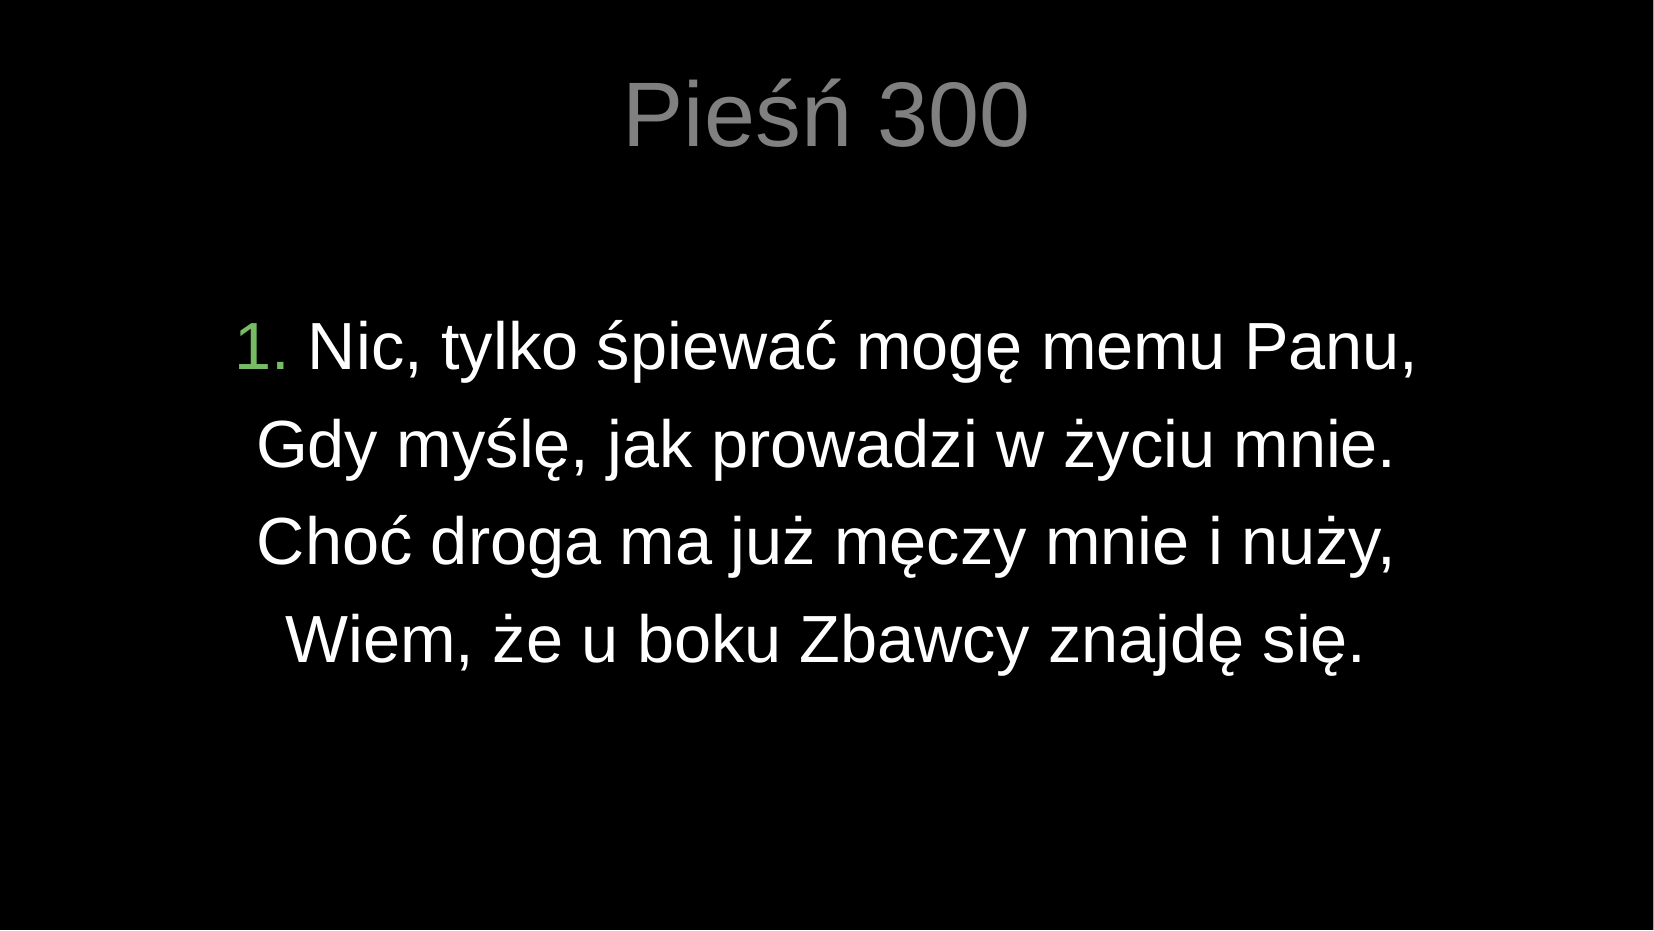

# Pieśń 300
1. Nic, tylko śpiewać mogę memu Panu,
Gdy myślę, jak prowadzi w życiu mnie.
Choć droga ma już męczy mnie i nuży,
Wiem, że u boku Zbawcy znajdę się.